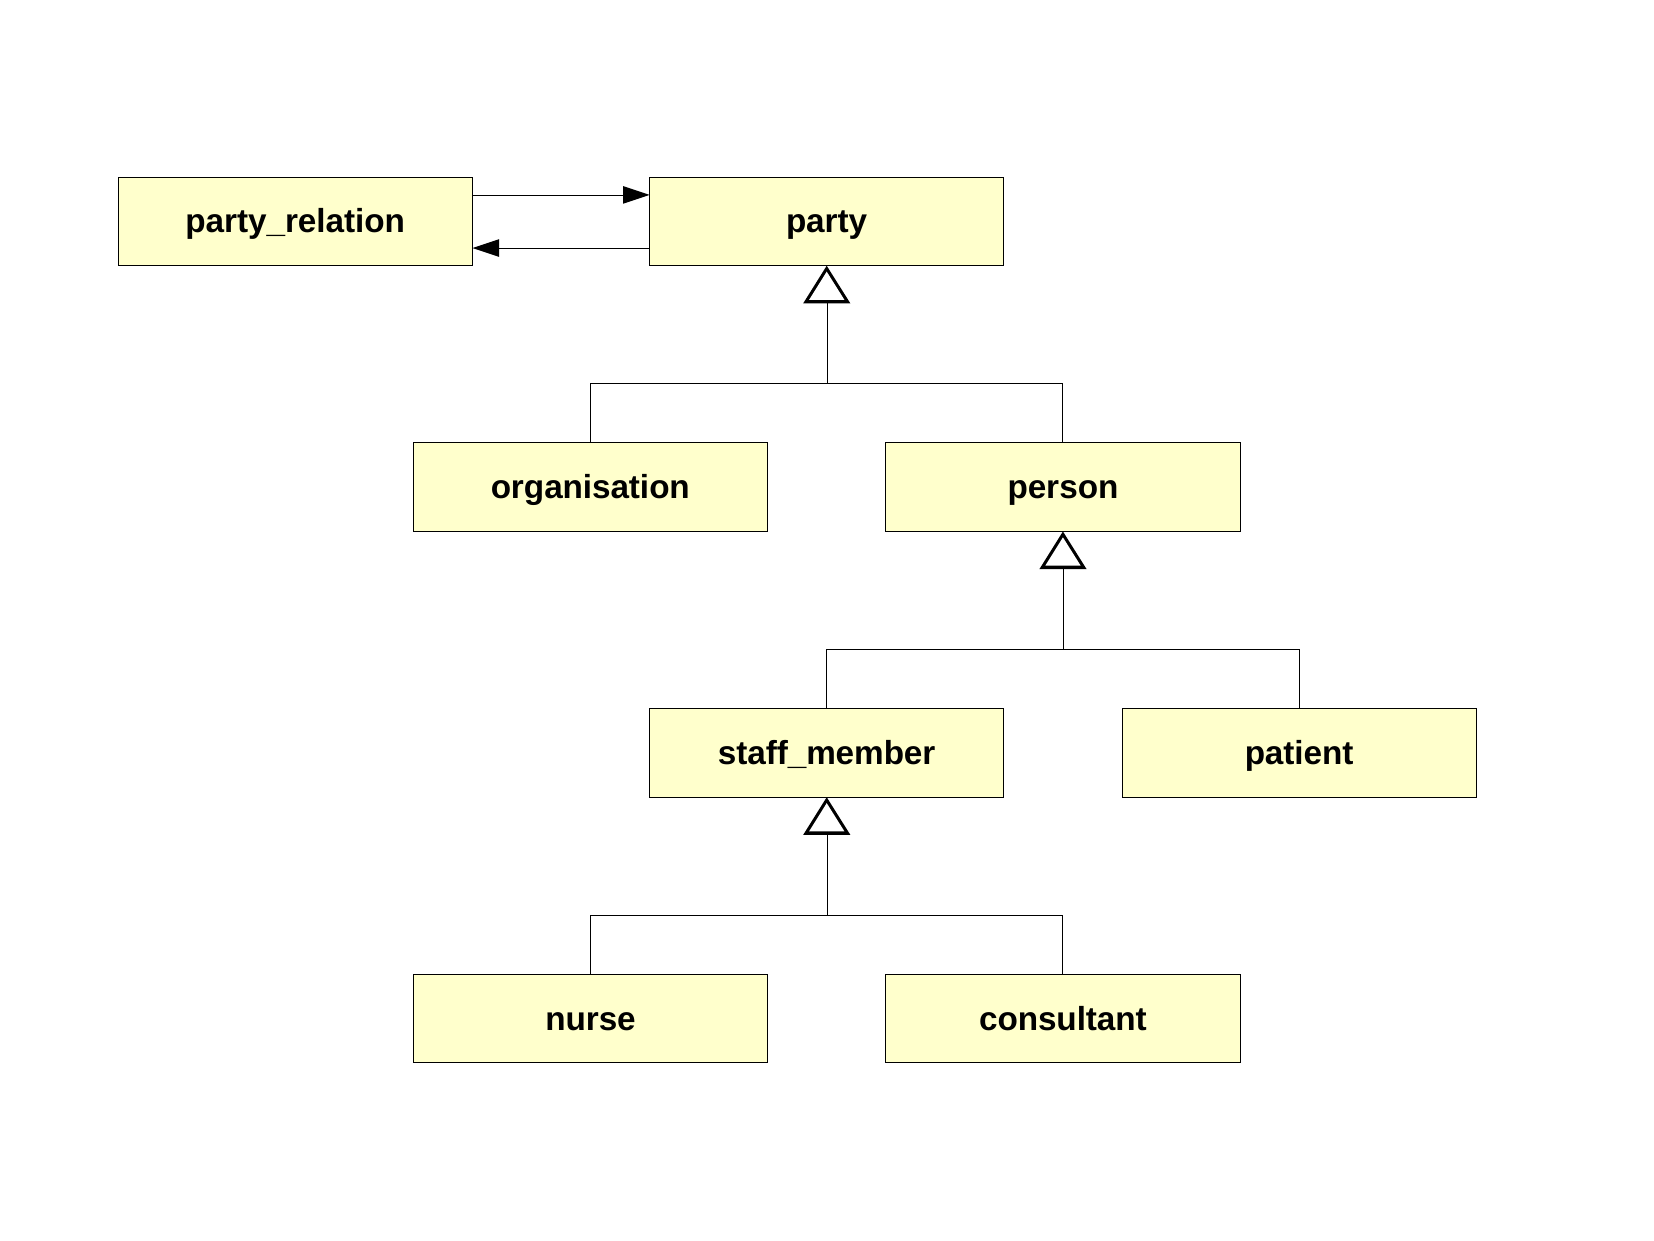

party_relation
party
organisation
person
staff_member
patient
nurse
consultant